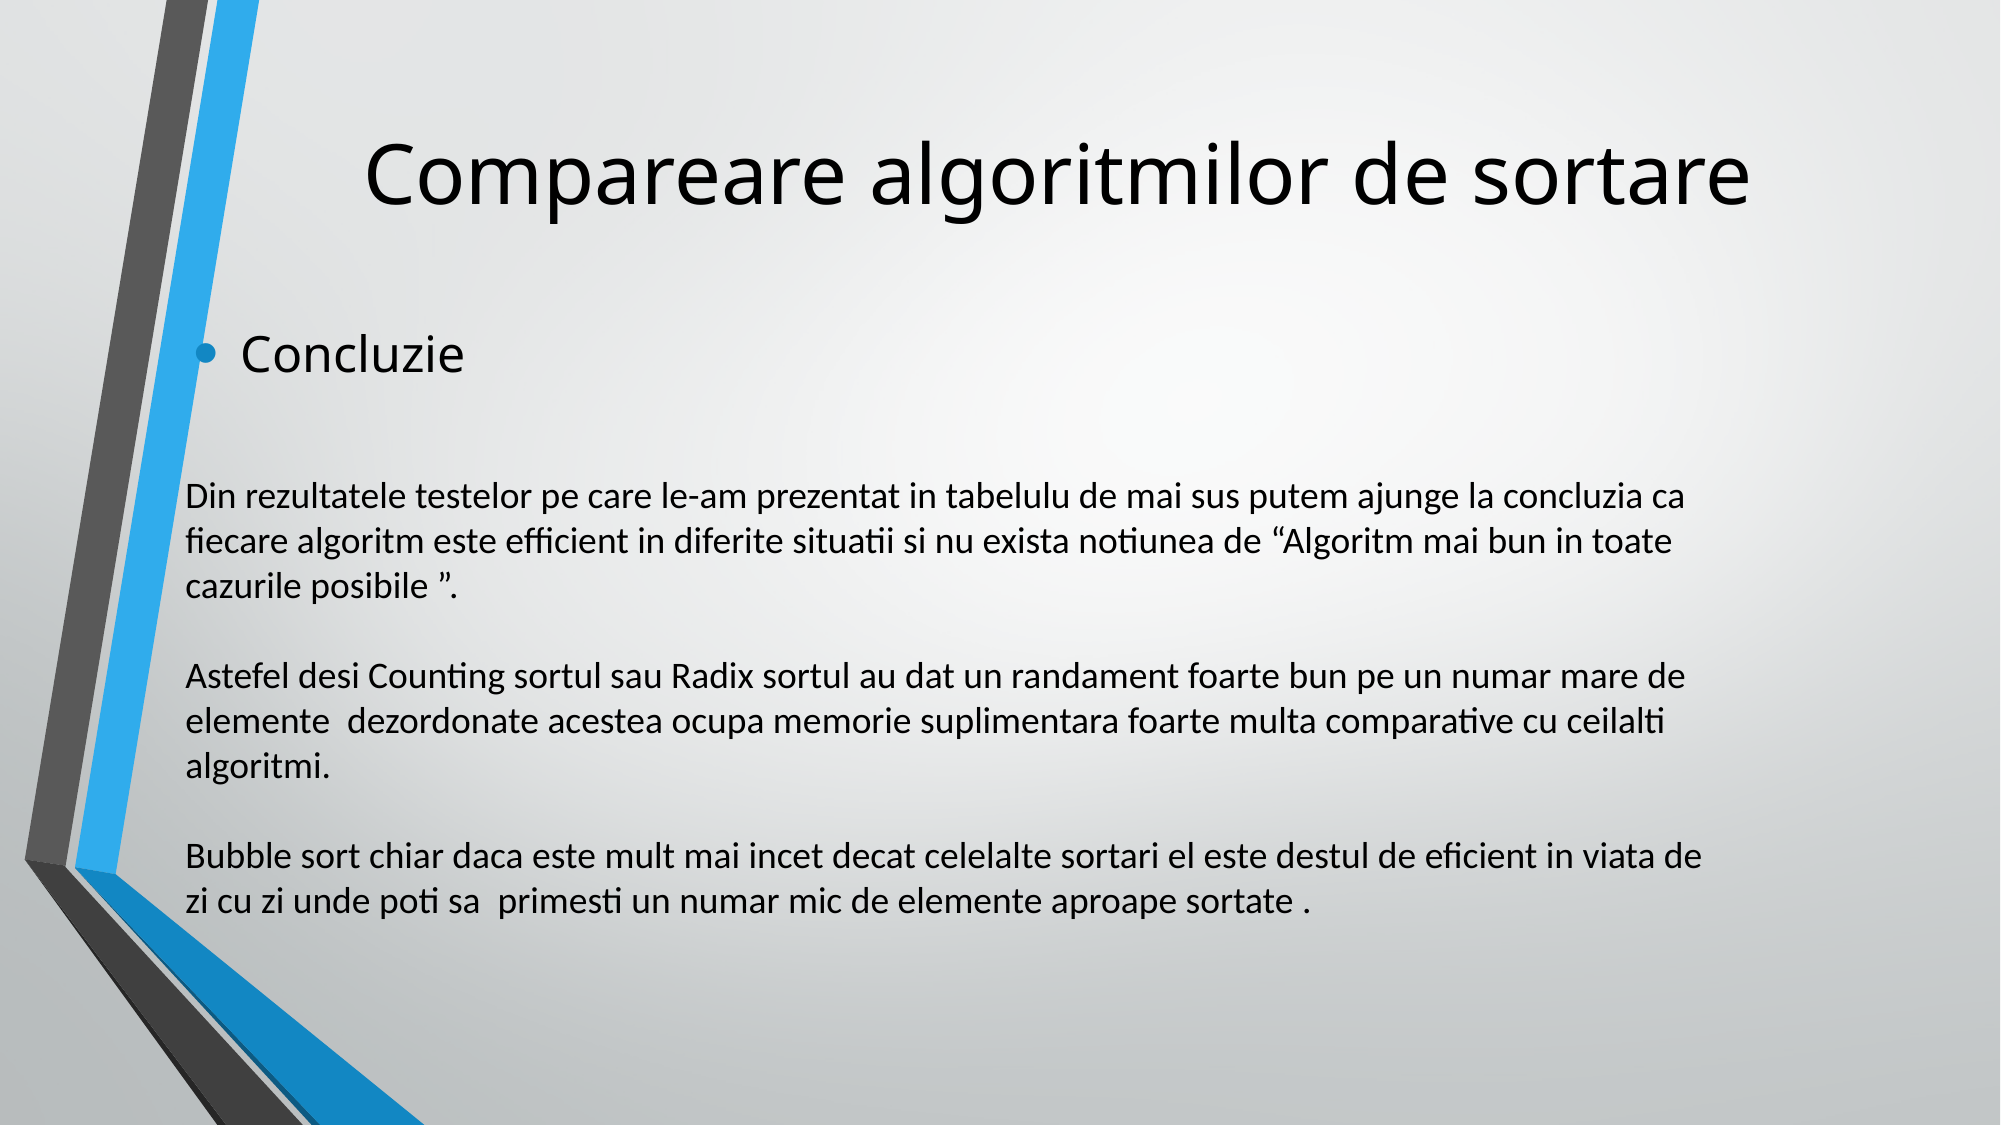

# Compareare algoritmilor de sortare
Concluzie
Din rezultatele testelor pe care le-am prezentat in tabelulu de mai sus putem ajunge la concluzia ca fiecare algoritm este efficient in diferite situatii si nu exista notiunea de “Algoritm mai bun in toate cazurile posibile ”.
Astefel desi Counting sortul sau Radix sortul au dat un randament foarte bun pe un numar mare de elemente dezordonate acestea ocupa memorie suplimentara foarte multa comparative cu ceilalti algoritmi.
Bubble sort chiar daca este mult mai incet decat celelalte sortari el este destul de eficient in viata de zi cu zi unde poti sa primesti un numar mic de elemente aproape sortate .